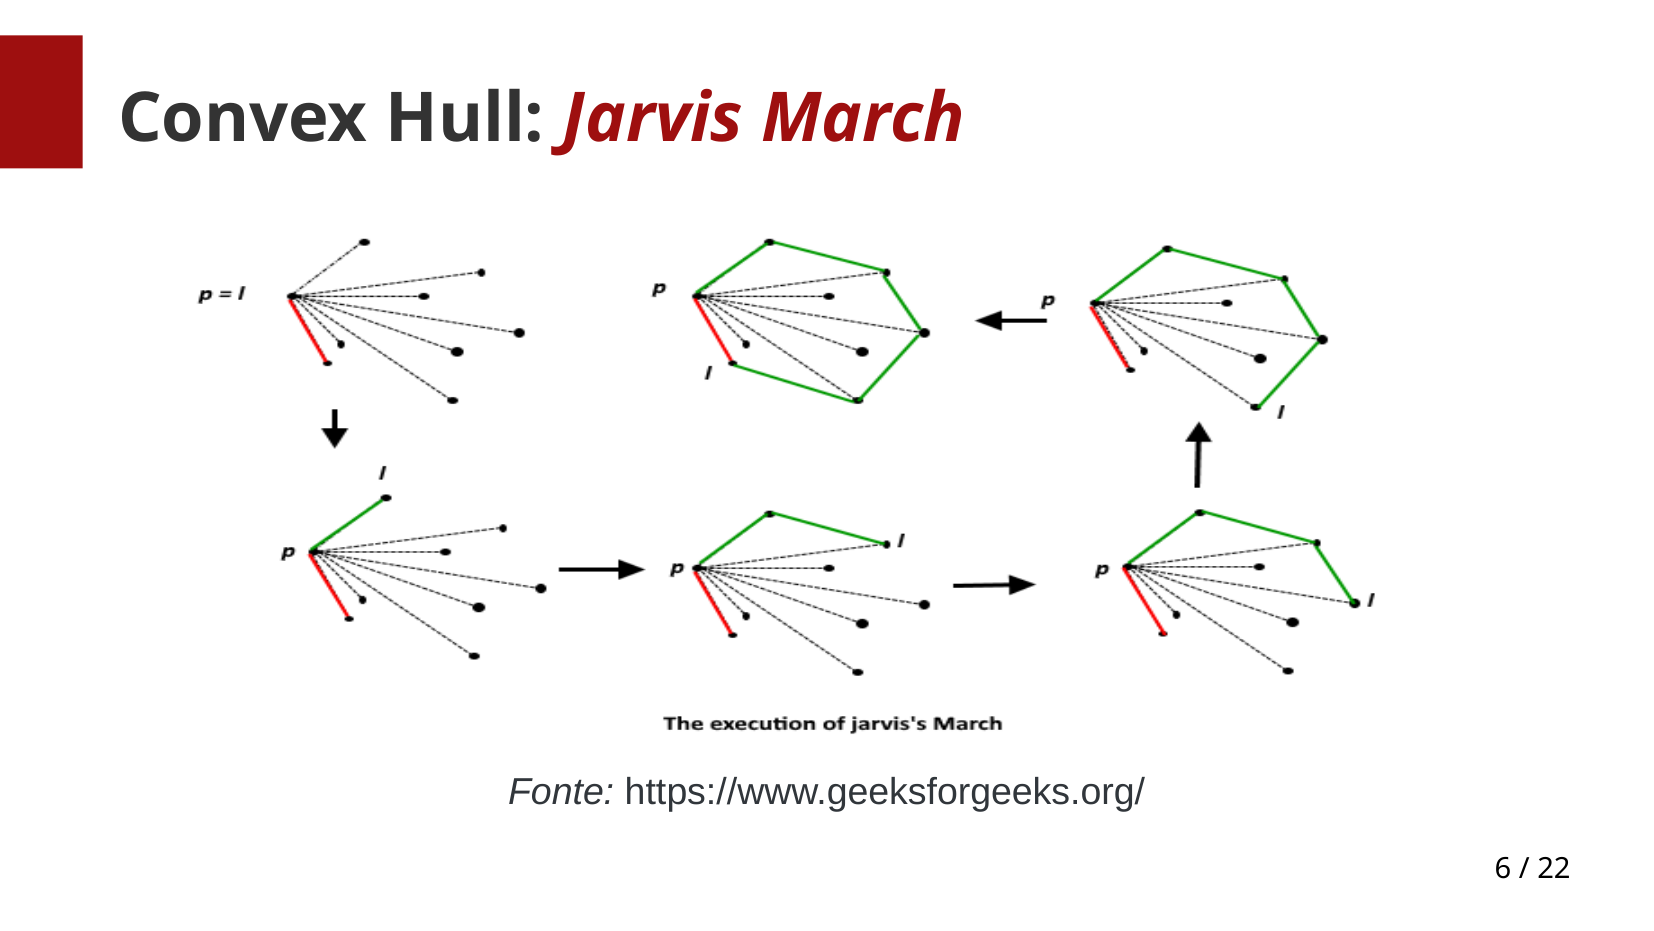

# Convex Hull: Jarvis March
Fonte: https://www.geeksforgeeks.org/
6